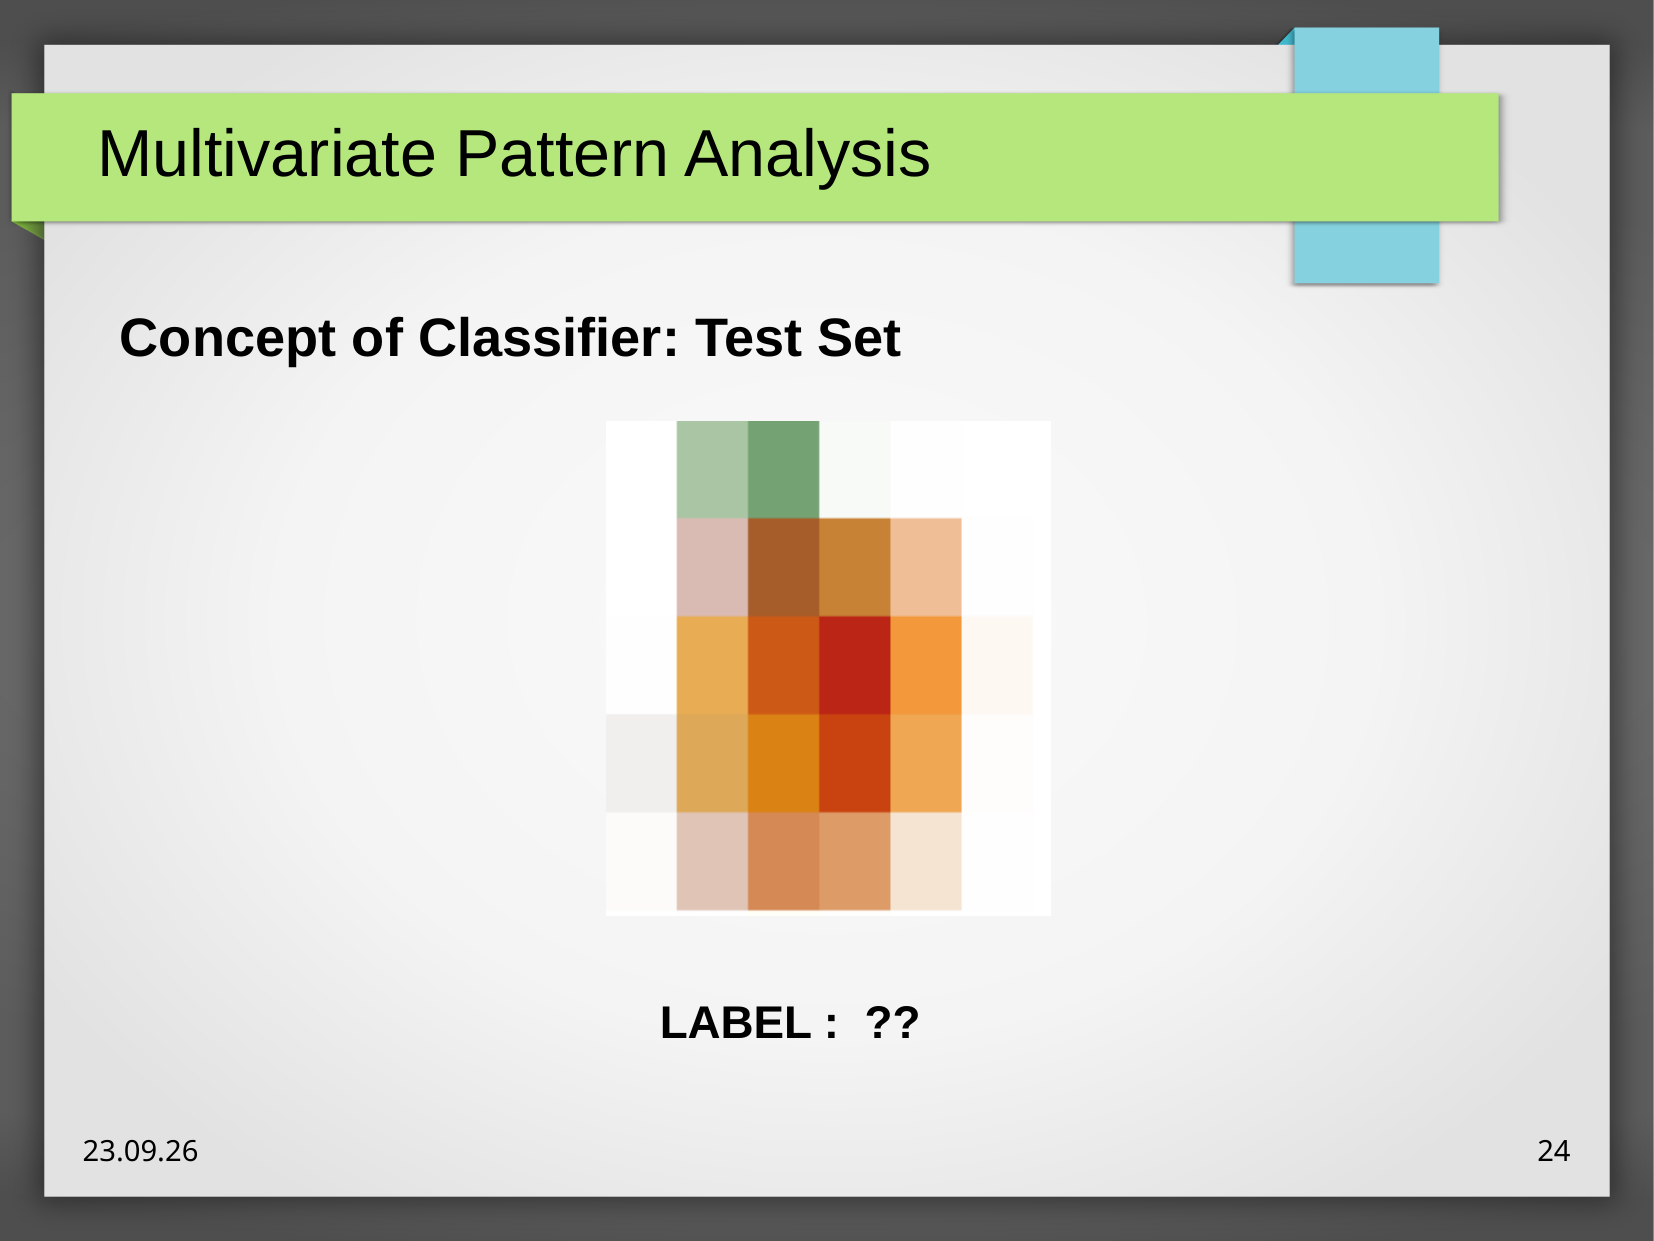

Multivariate Pattern Analysis
Concept of Classifier: Test Set
LABEL : ??
24